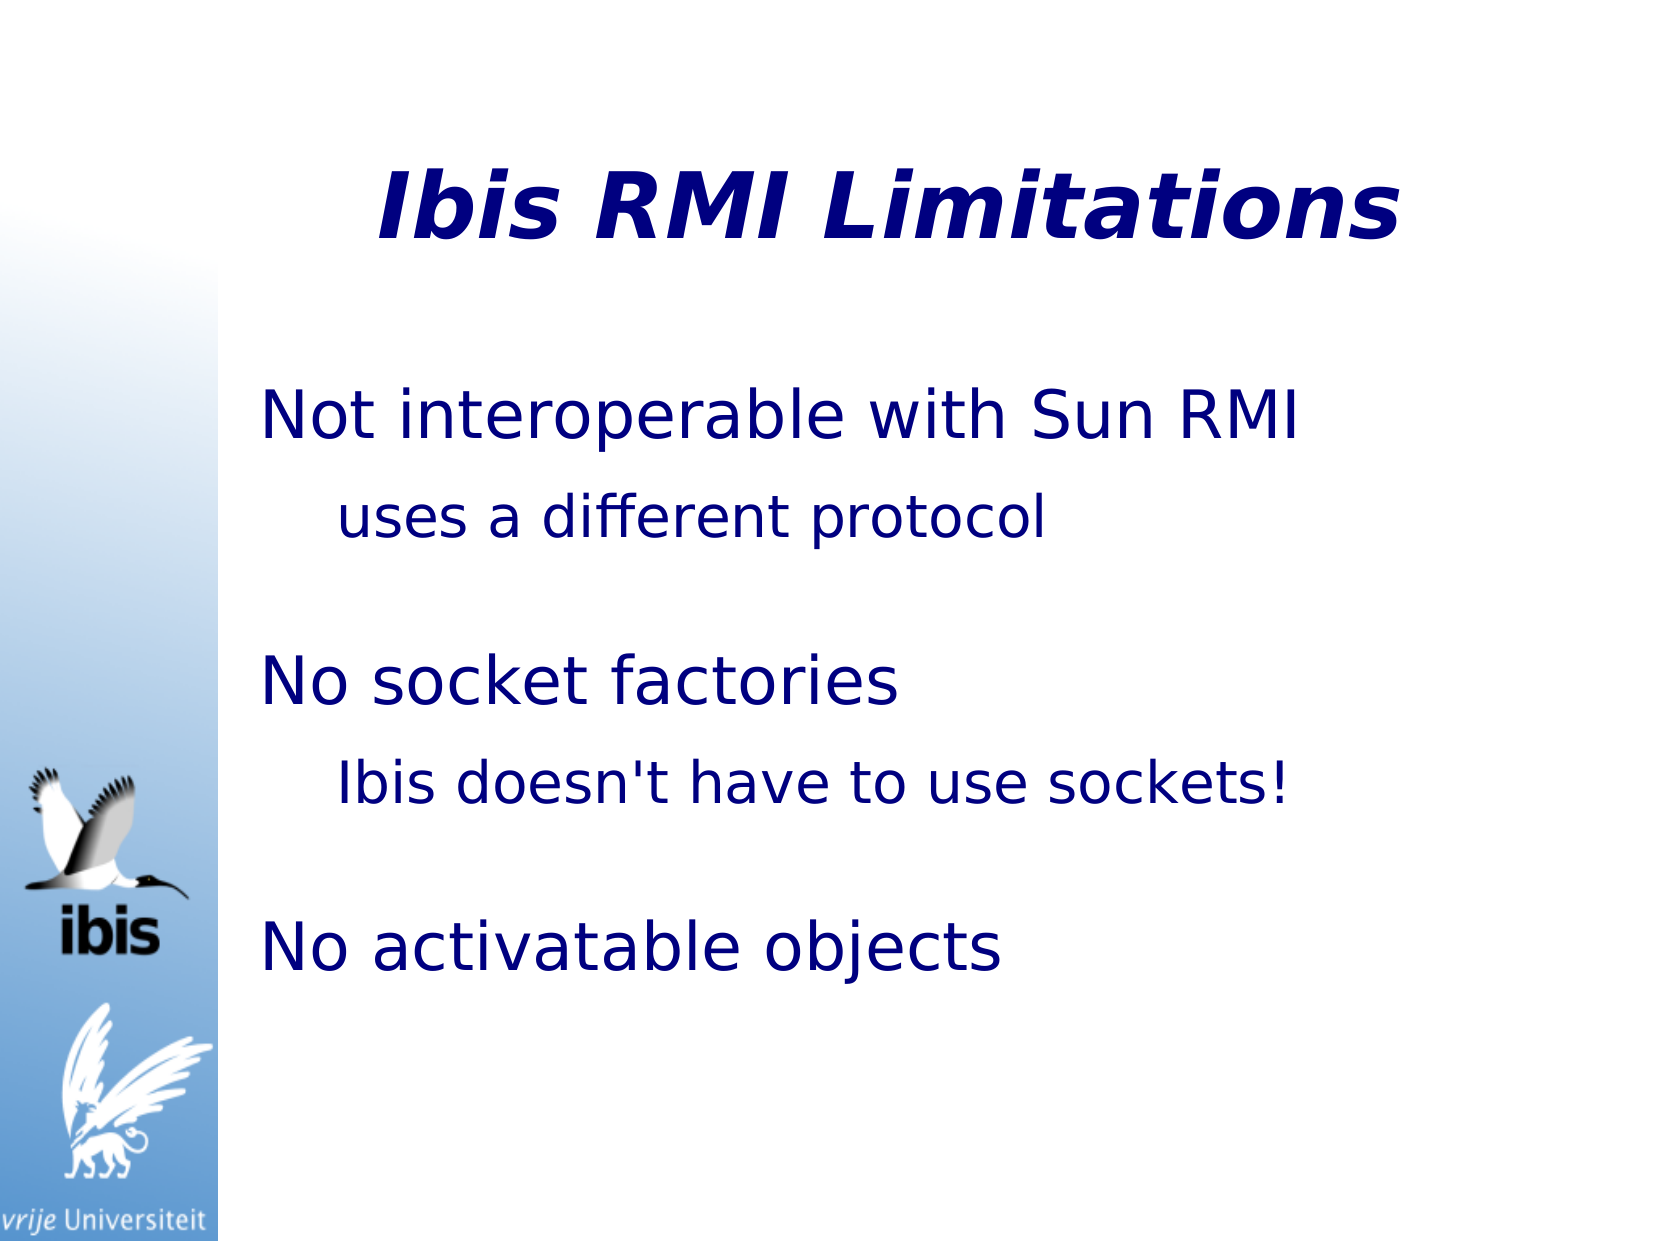

# Ibis RMI Limitations
Not interoperable with Sun RMI
uses a different protocol
No socket factories
Ibis doesn't have to use sockets!
No activatable objects